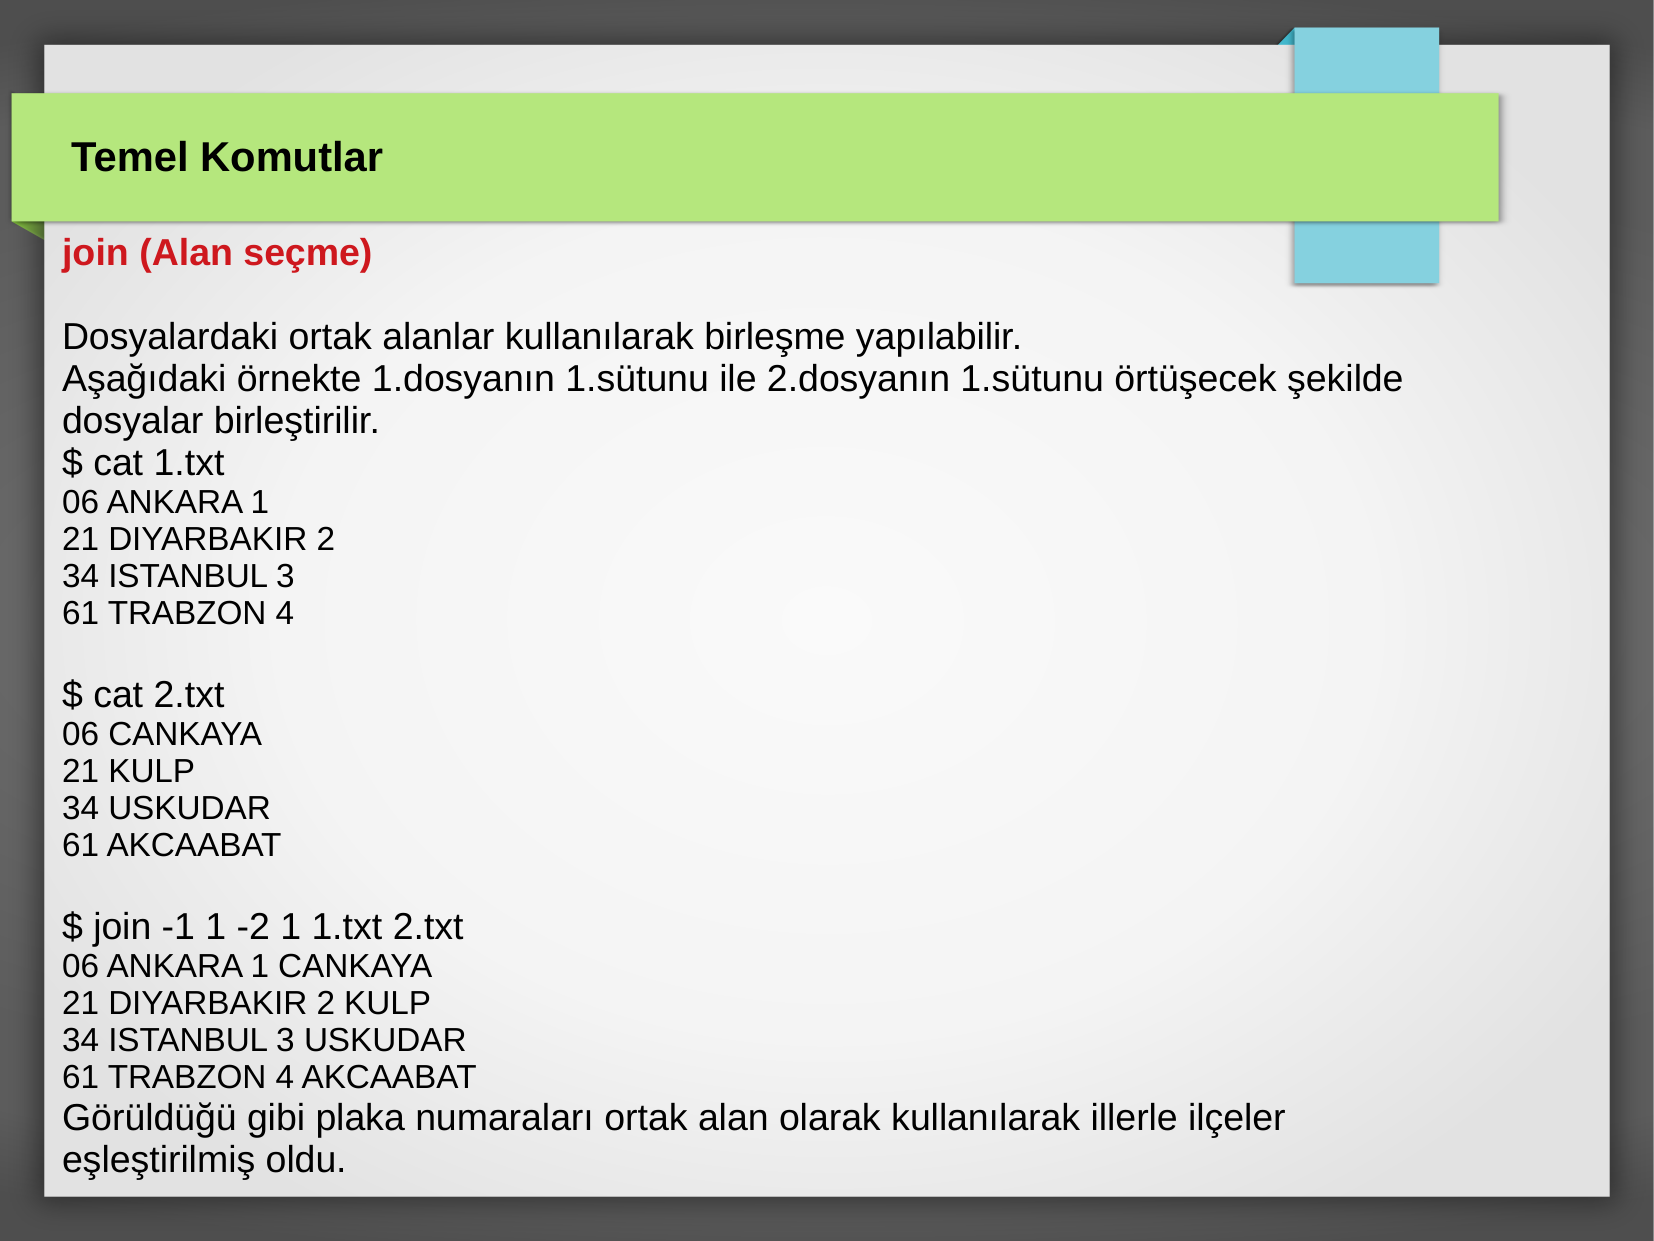

Temel Komutlar
join (Alan seçme)
Dosyalardaki ortak alanlar kullanılarak birleşme yapılabilir.
Aşağıdaki örnekte 1.dosyanın 1.sütunu ile 2.dosyanın 1.sütunu örtüşecek şekilde
dosyalar birleştirilir.
$ cat 1.txt
06 ANKARA 1
21 DIYARBAKIR 2
34 ISTANBUL 3
61 TRABZON 4
$ cat 2.txt
06 CANKAYA
21 KULP
34 USKUDAR
61 AKCAABAT
$ join -1 1 -2 1 1.txt 2.txt
06 ANKARA 1 CANKAYA
21 DIYARBAKIR 2 KULP
34 ISTANBUL 3 USKUDAR
61 TRABZON 4 AKCAABAT
Görüldüğü gibi plaka numaraları ortak alan olarak kullanılarak illerle ilçeler
eşleştirilmiş oldu.